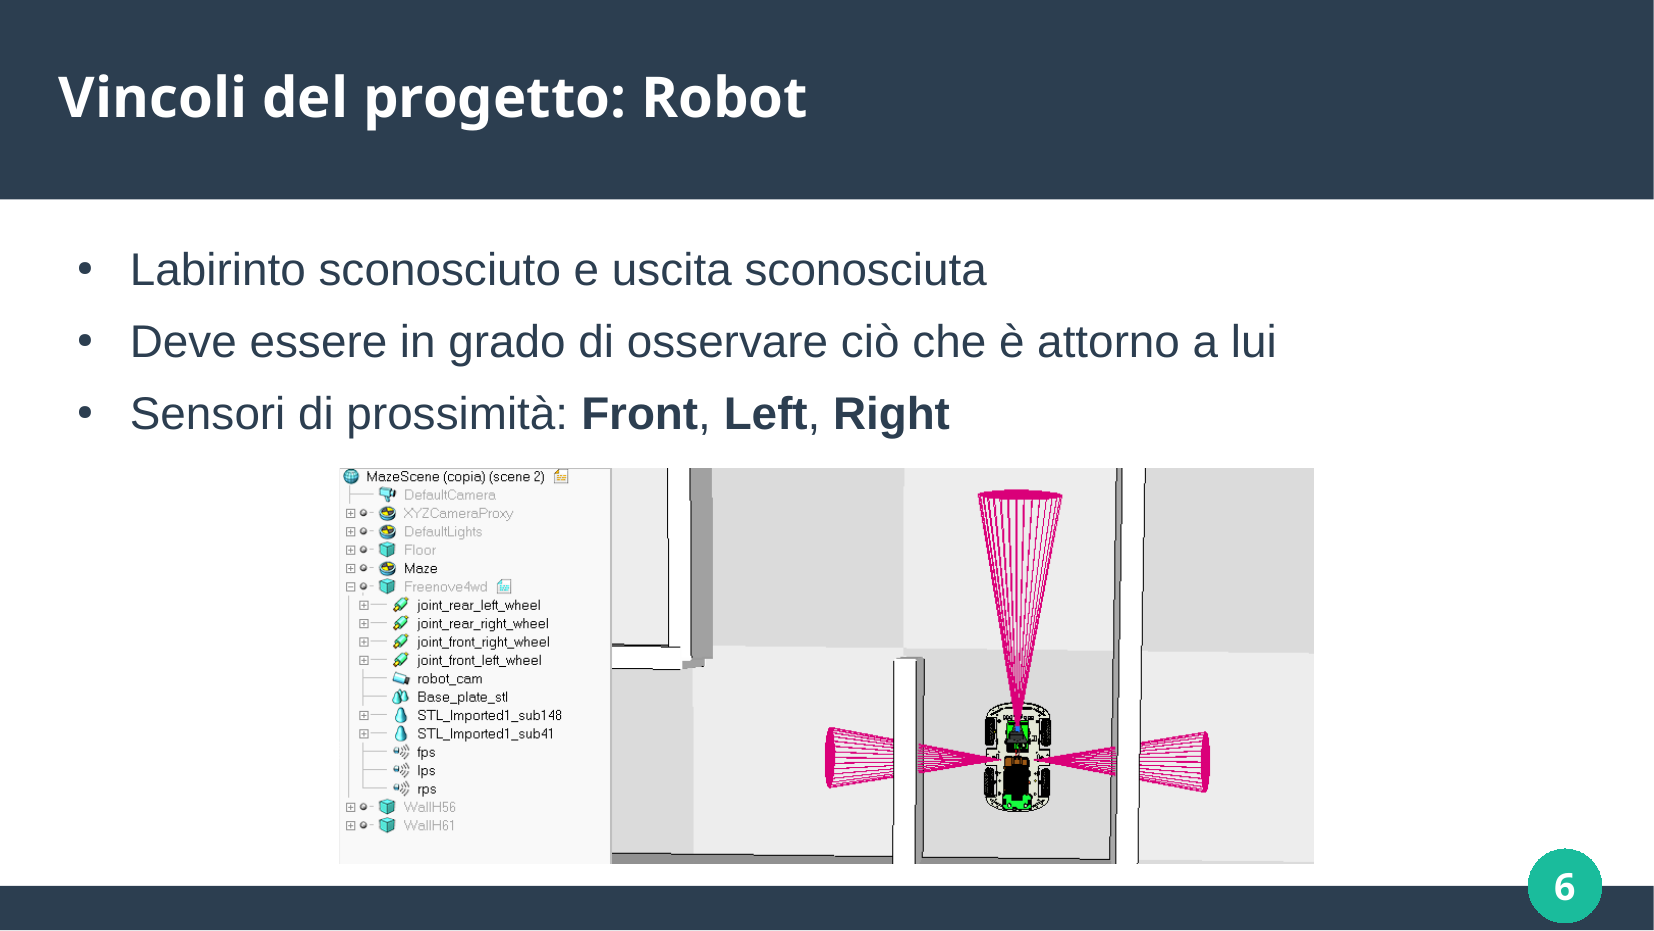

# Vincoli del progetto: Robot
Labirinto sconosciuto e uscita sconosciuta
Deve essere in grado di osservare ciò che è attorno a lui
Sensori di prossimità: Front, Left, Right